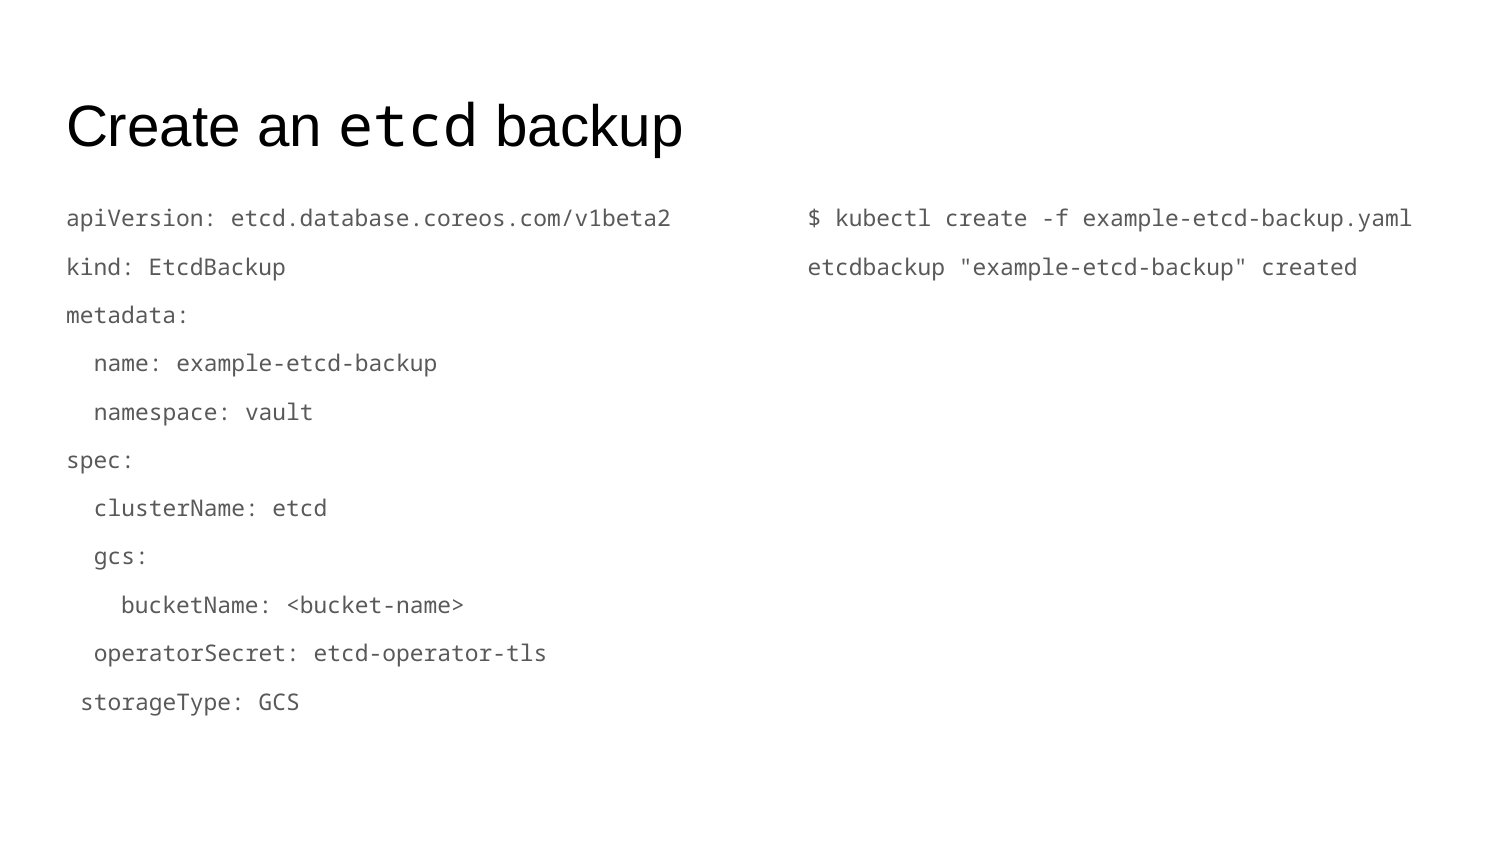

# Create an etcd backup
apiVersion: etcd.database.coreos.com/v1beta2
kind: EtcdBackup
metadata:
 name: example-etcd-backup
 namespace: vault
spec:
 clusterName: etcd
 gcs:
 bucketName: <bucket-name>
 operatorSecret: etcd-operator-tls
 storageType: GCS
$ kubectl create -f example-etcd-backup.yaml
etcdbackup "example-etcd-backup" created